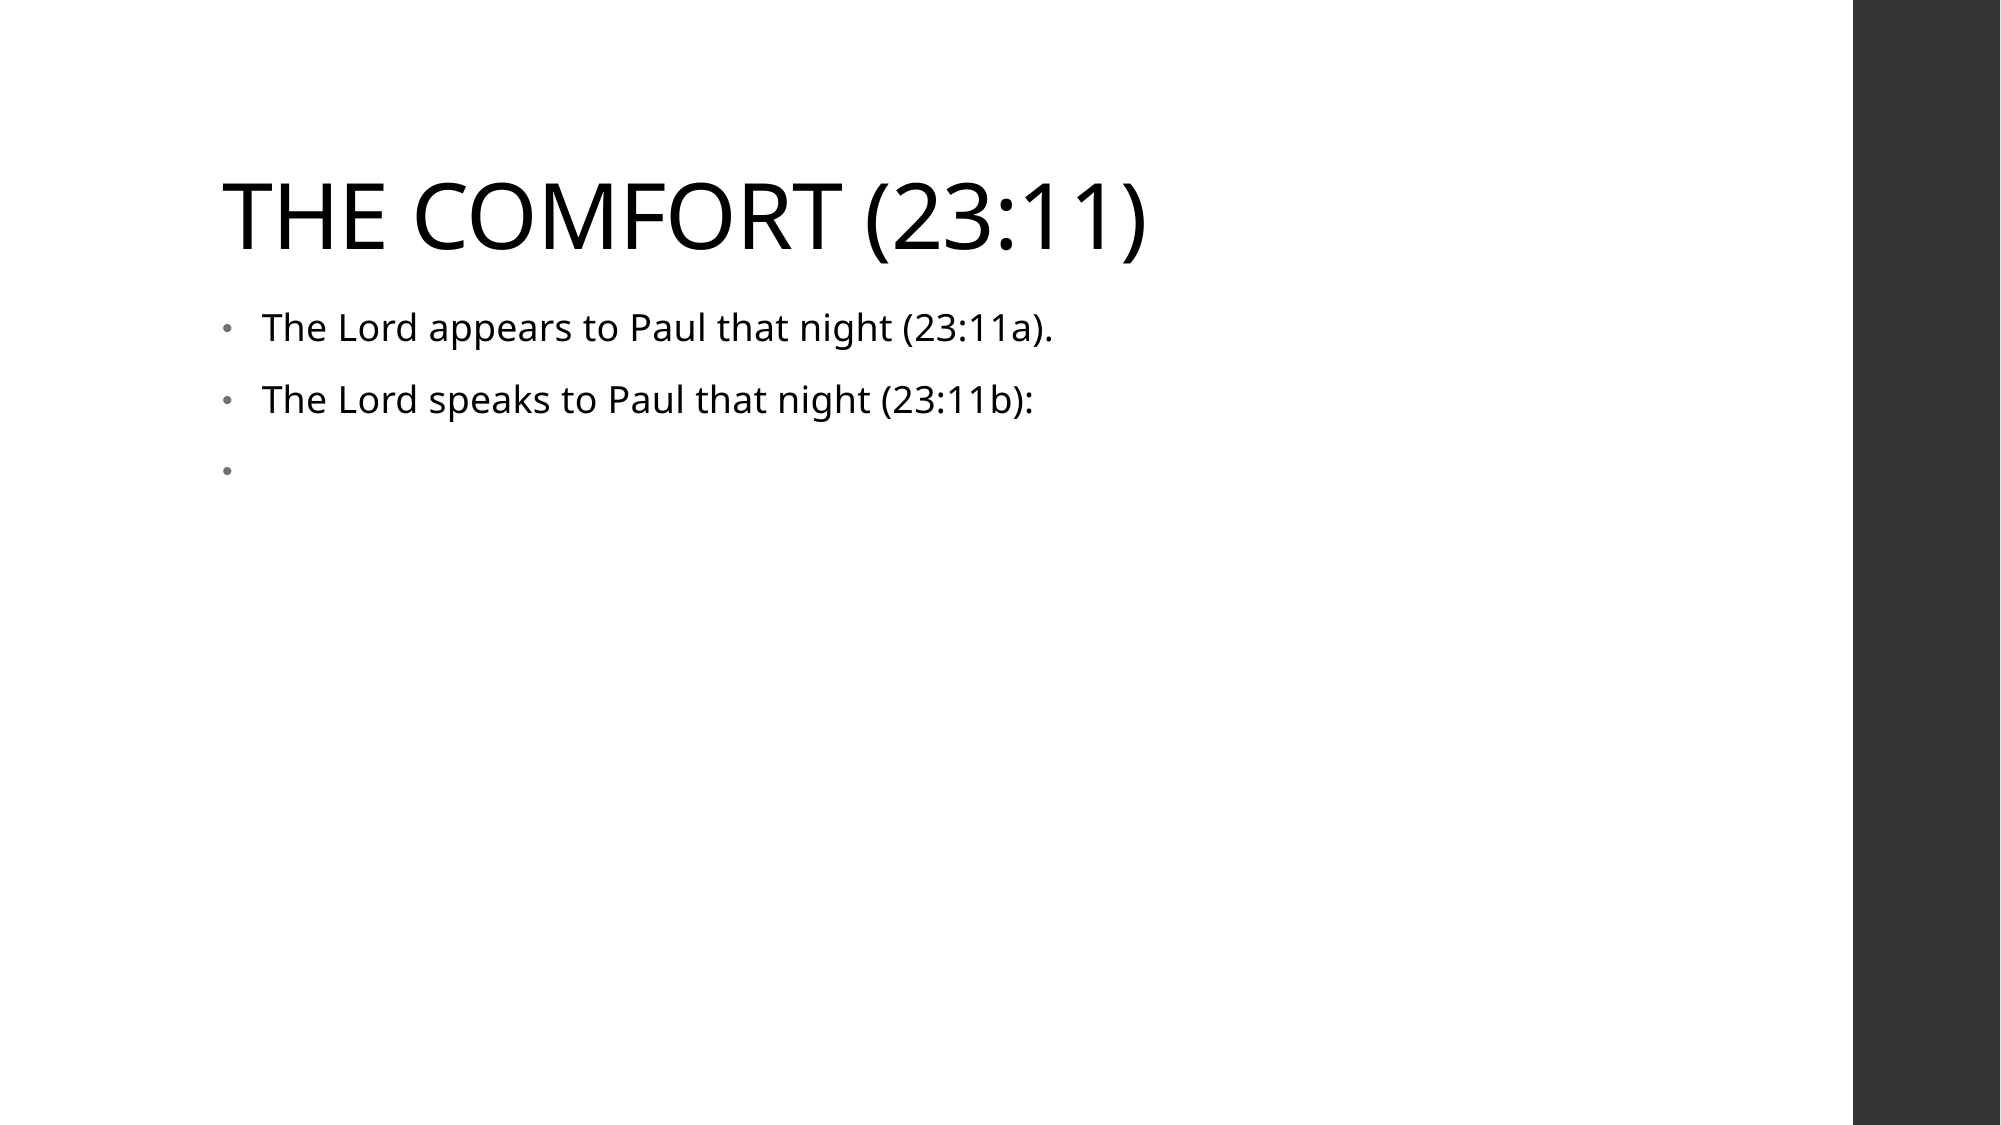

# THE COMFORT (23:11)
 The Lord appears to Paul that night (23:11a).
 The Lord speaks to Paul that night (23:11b):